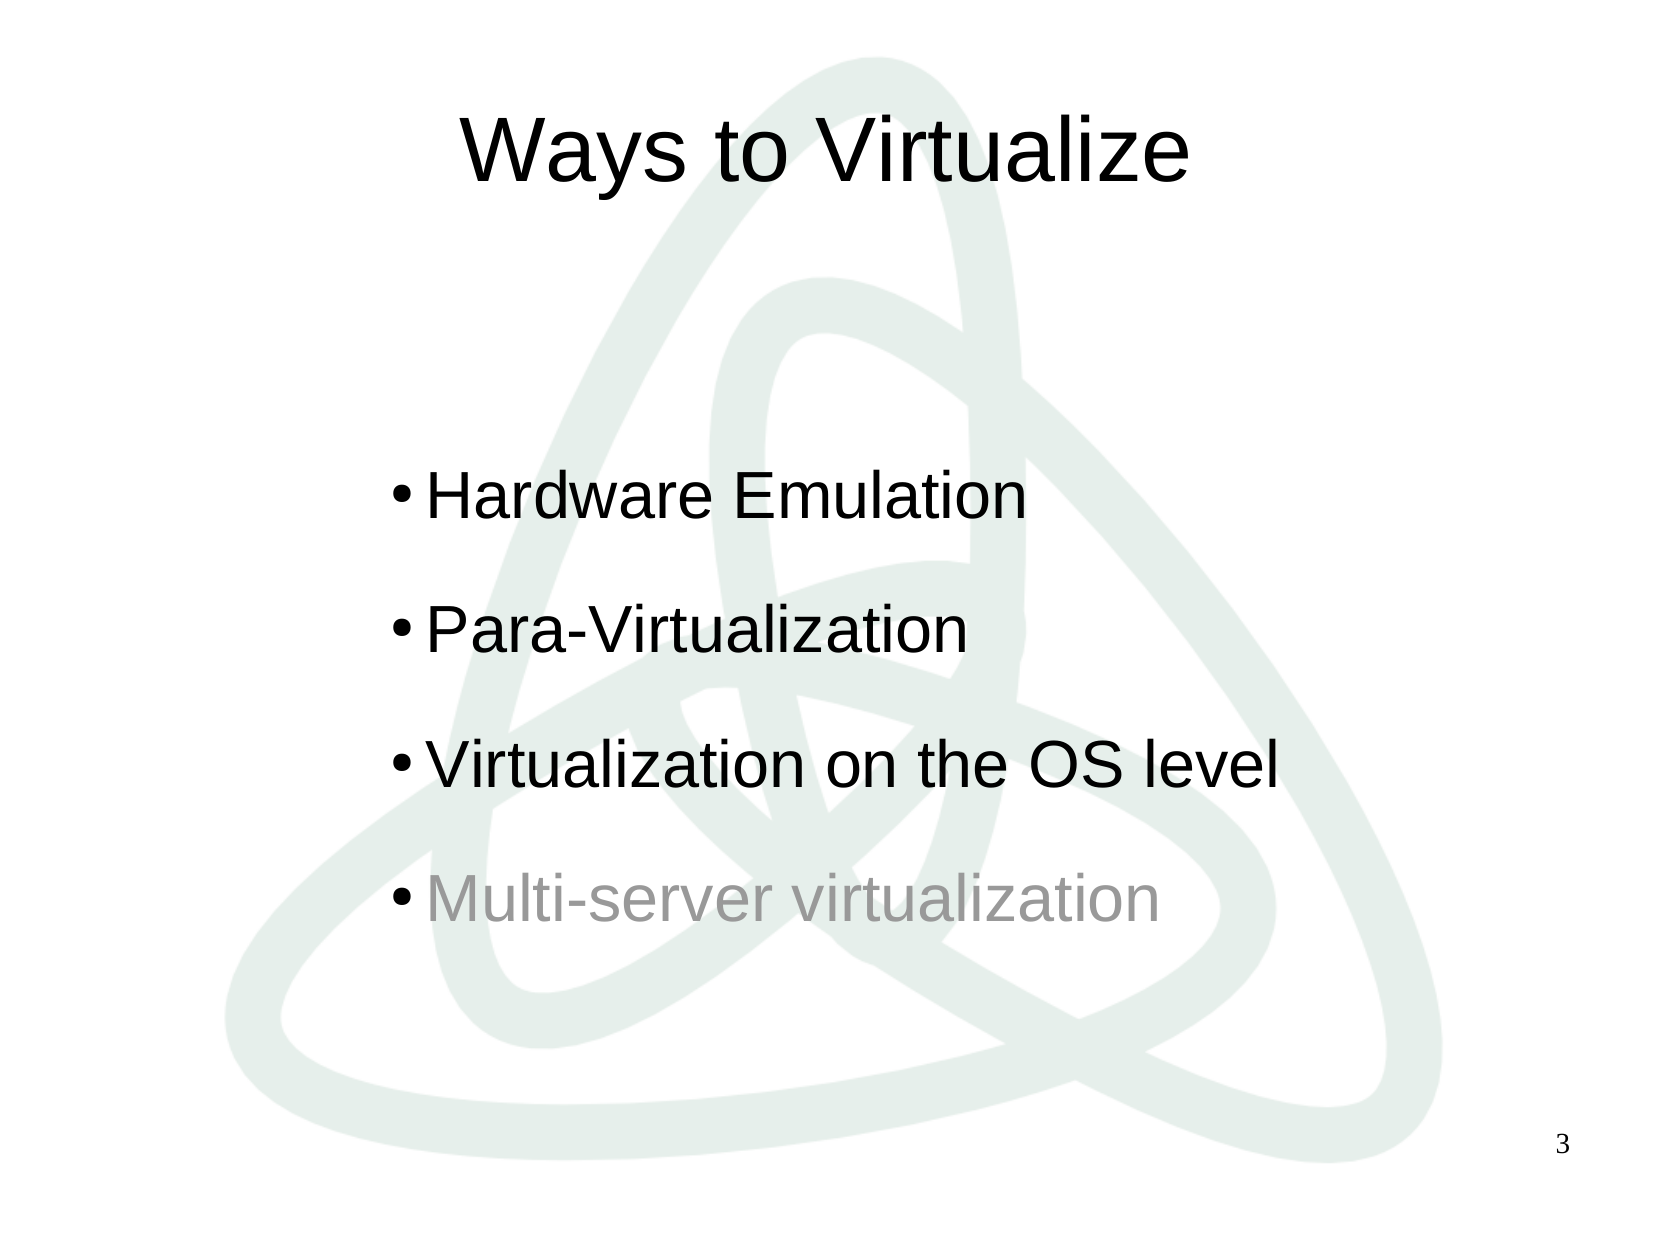

# Ways to Virtualize
Hardware Emulation
Para-Virtualization
Virtualization on the OS level
Multi-server virtualization